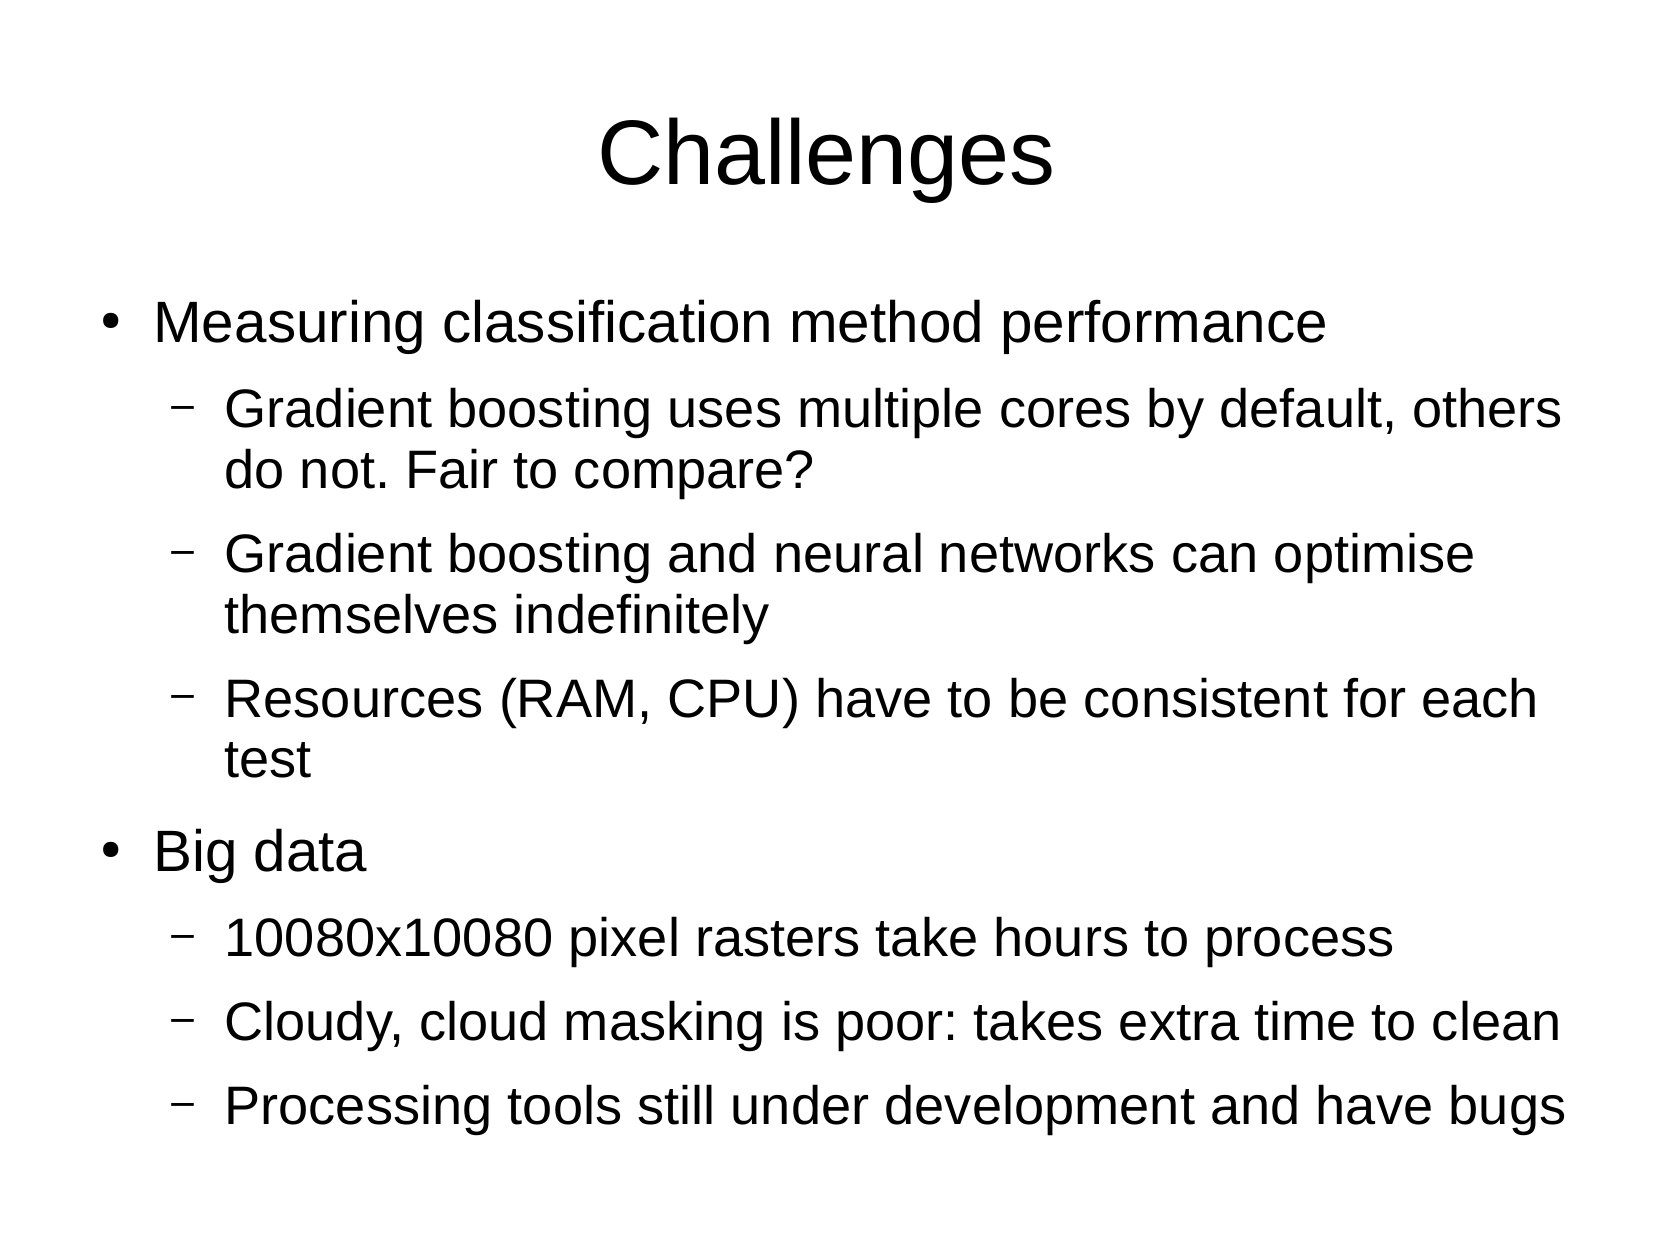

# Challenges
Measuring classification method performance
Gradient boosting uses multiple cores by default, others do not. Fair to compare?
Gradient boosting and neural networks can optimise themselves indefinitely
Resources (RAM, CPU) have to be consistent for each test
Big data
10080x10080 pixel rasters take hours to process
Cloudy, cloud masking is poor: takes extra time to clean
Processing tools still under development and have bugs